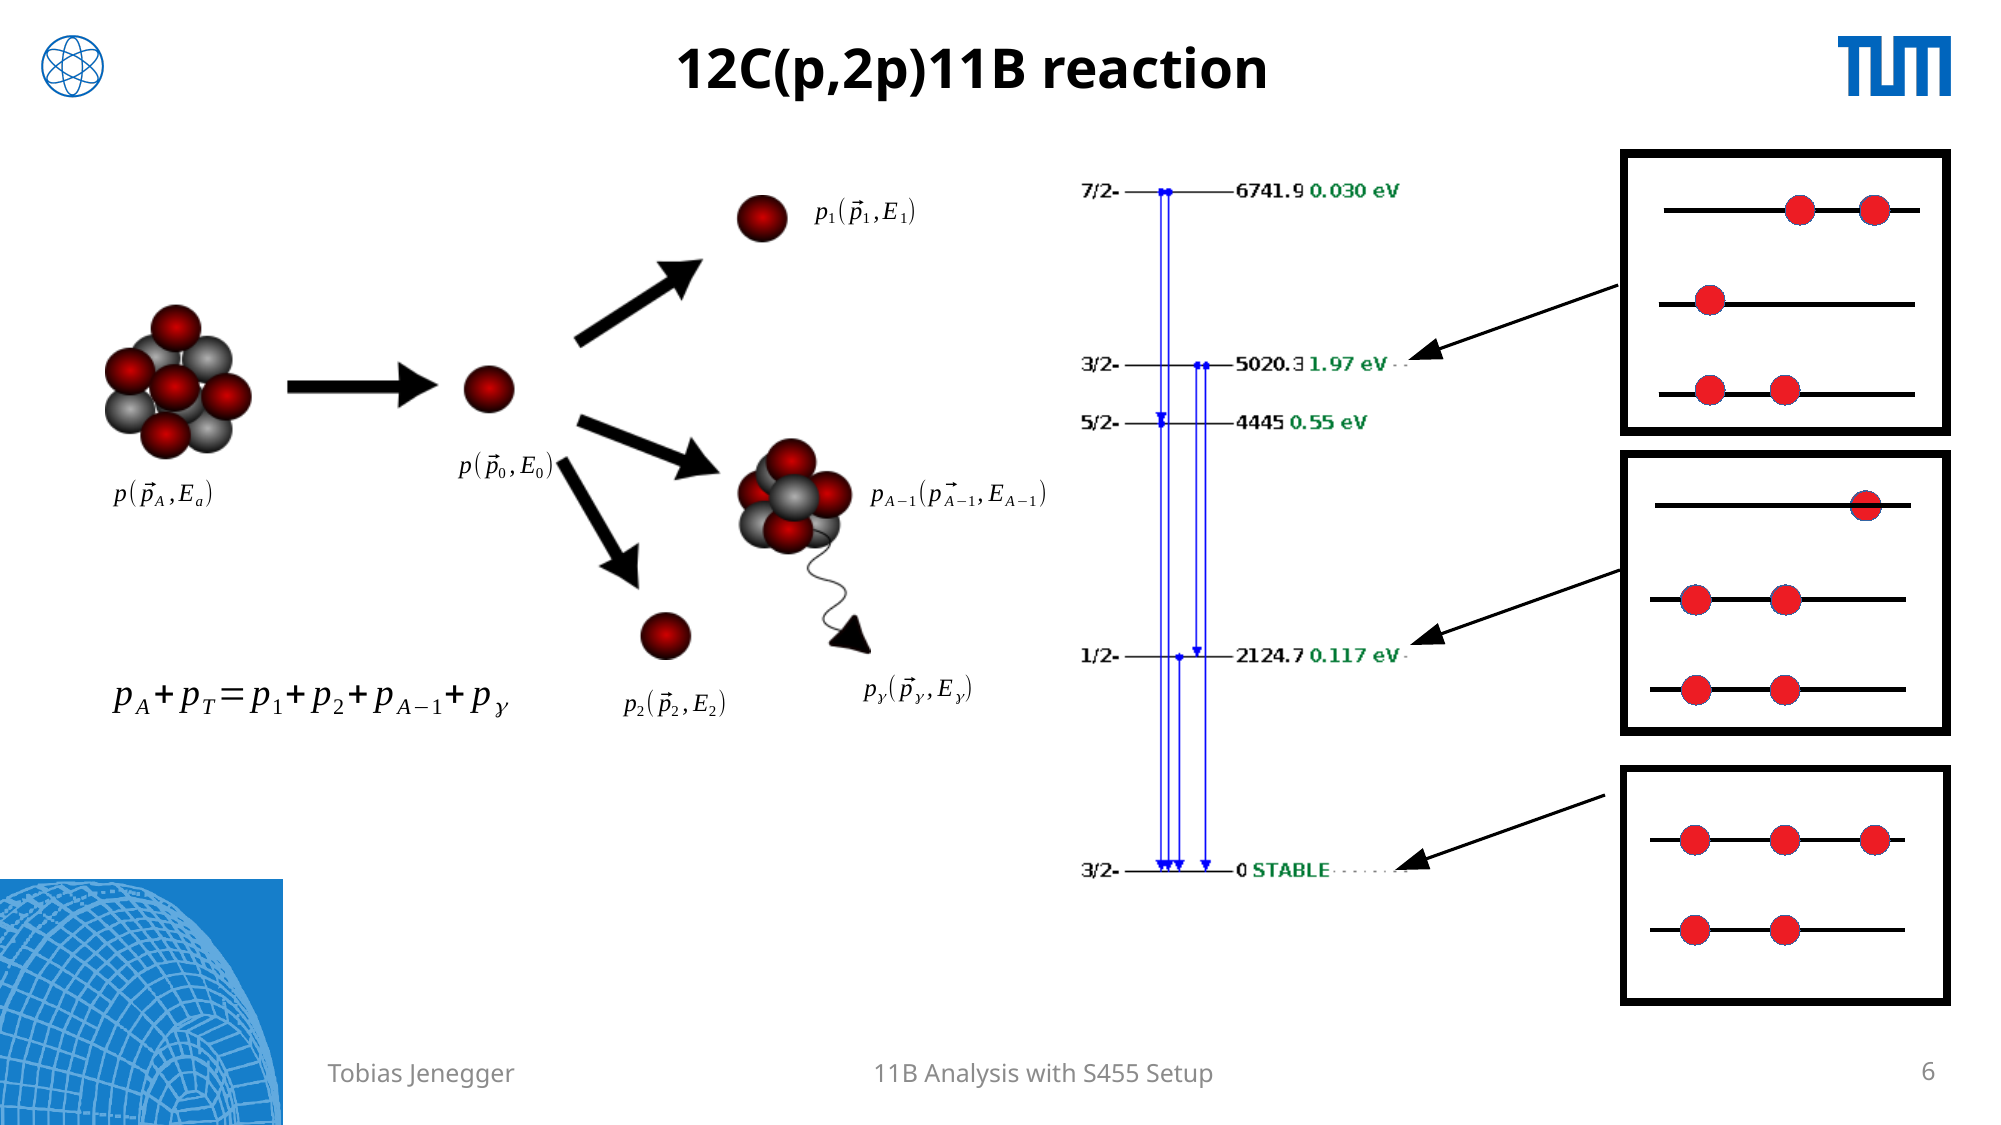

# 12C(p,2p)11B reaction
Tobias Jenegger
11B Analysis with S455 Setup